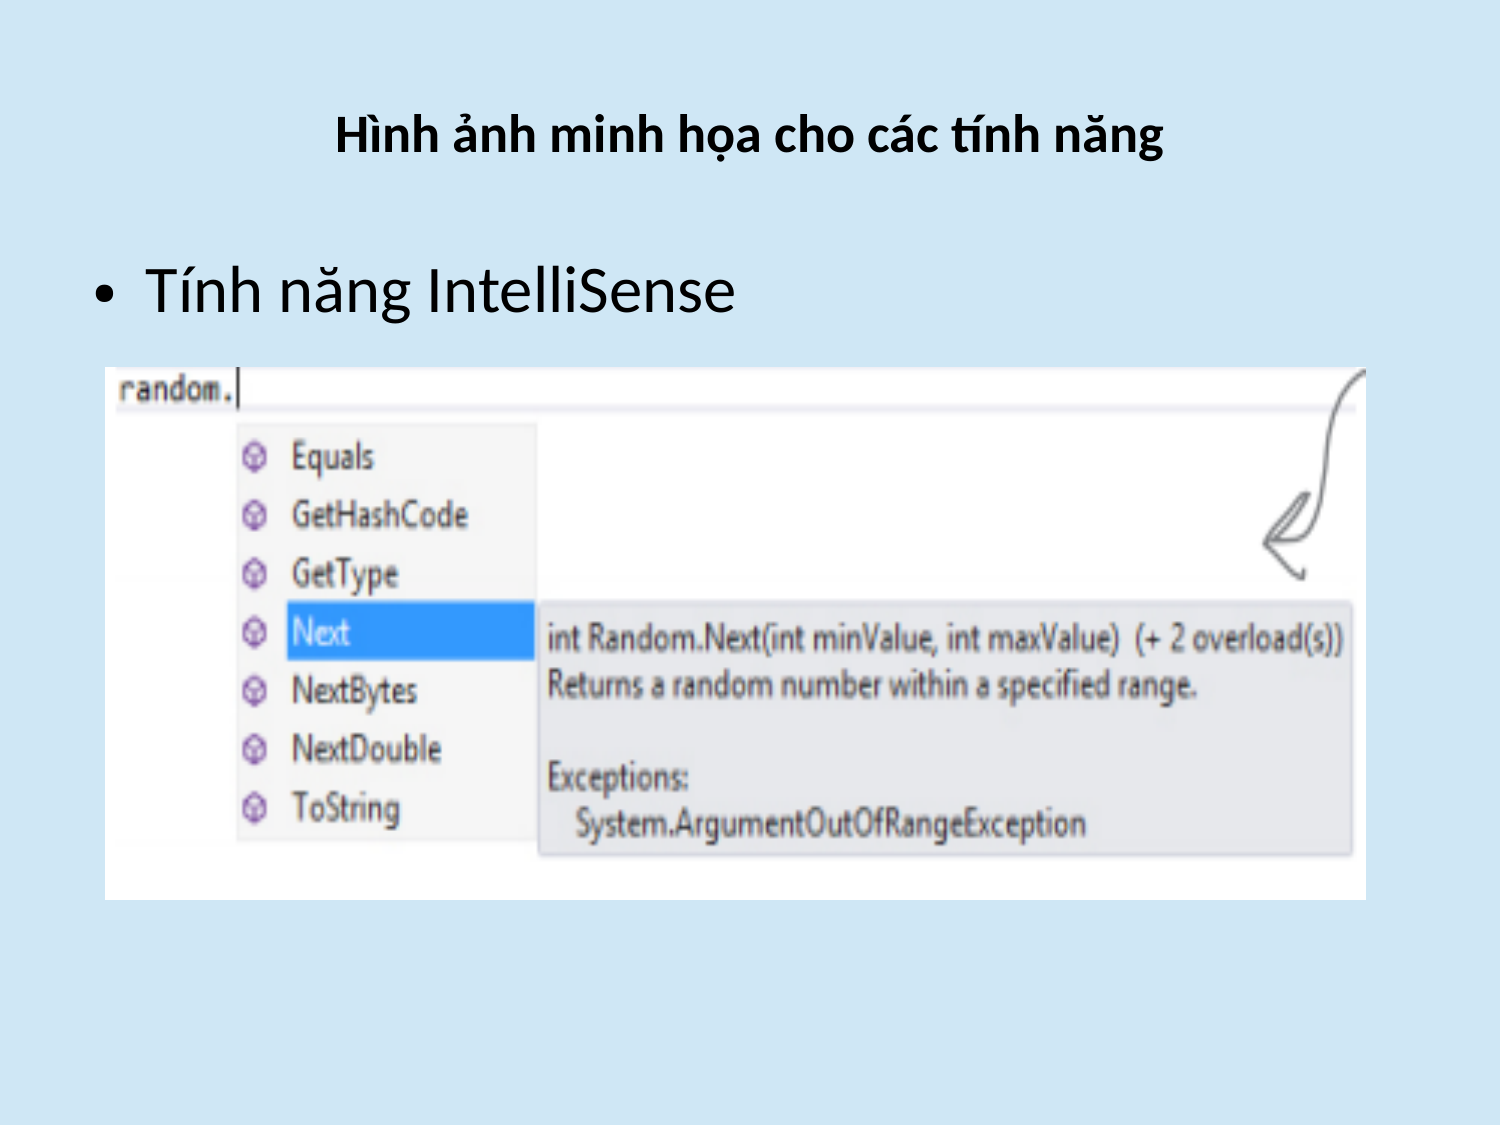

# Hình ảnh minh họa cho các tính năng
Tính năng IntelliSense